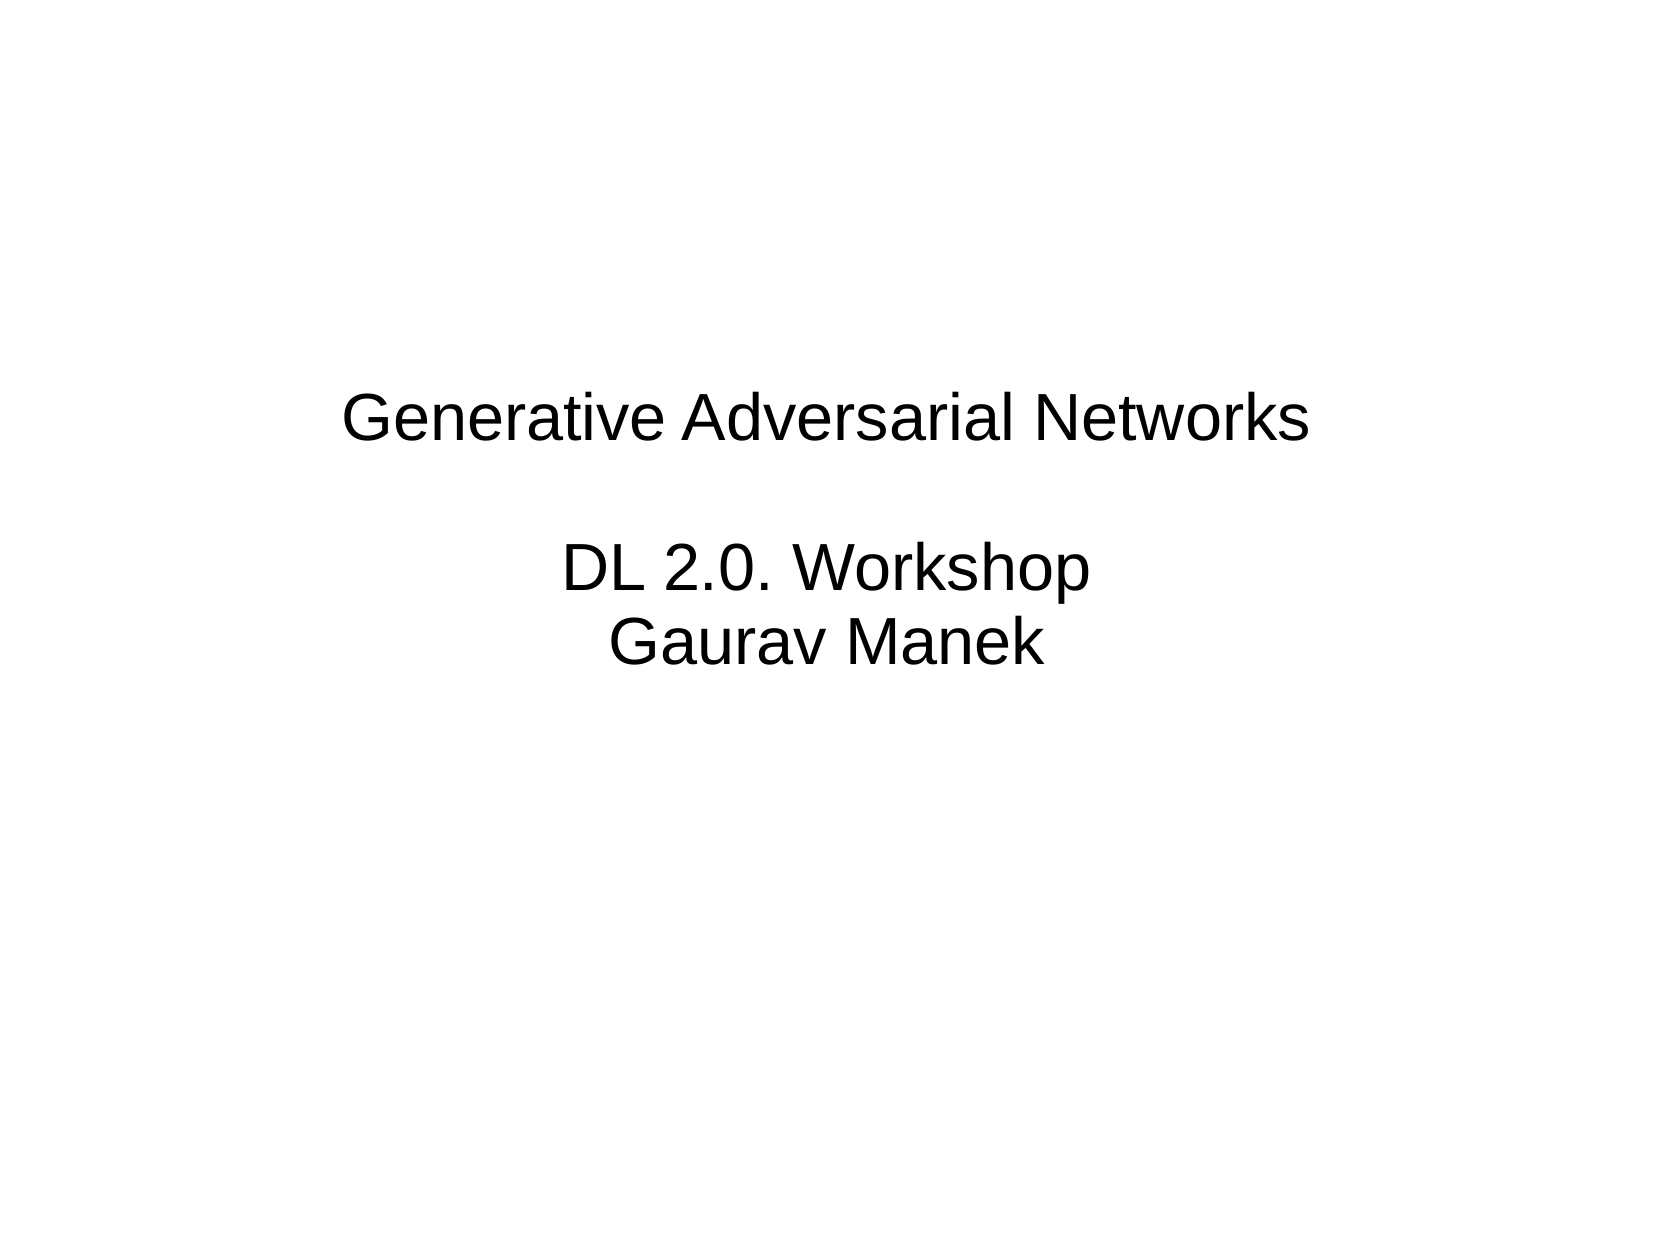

# Generative Adversarial Networks
DL 2.0. Workshop
Gaurav Manek